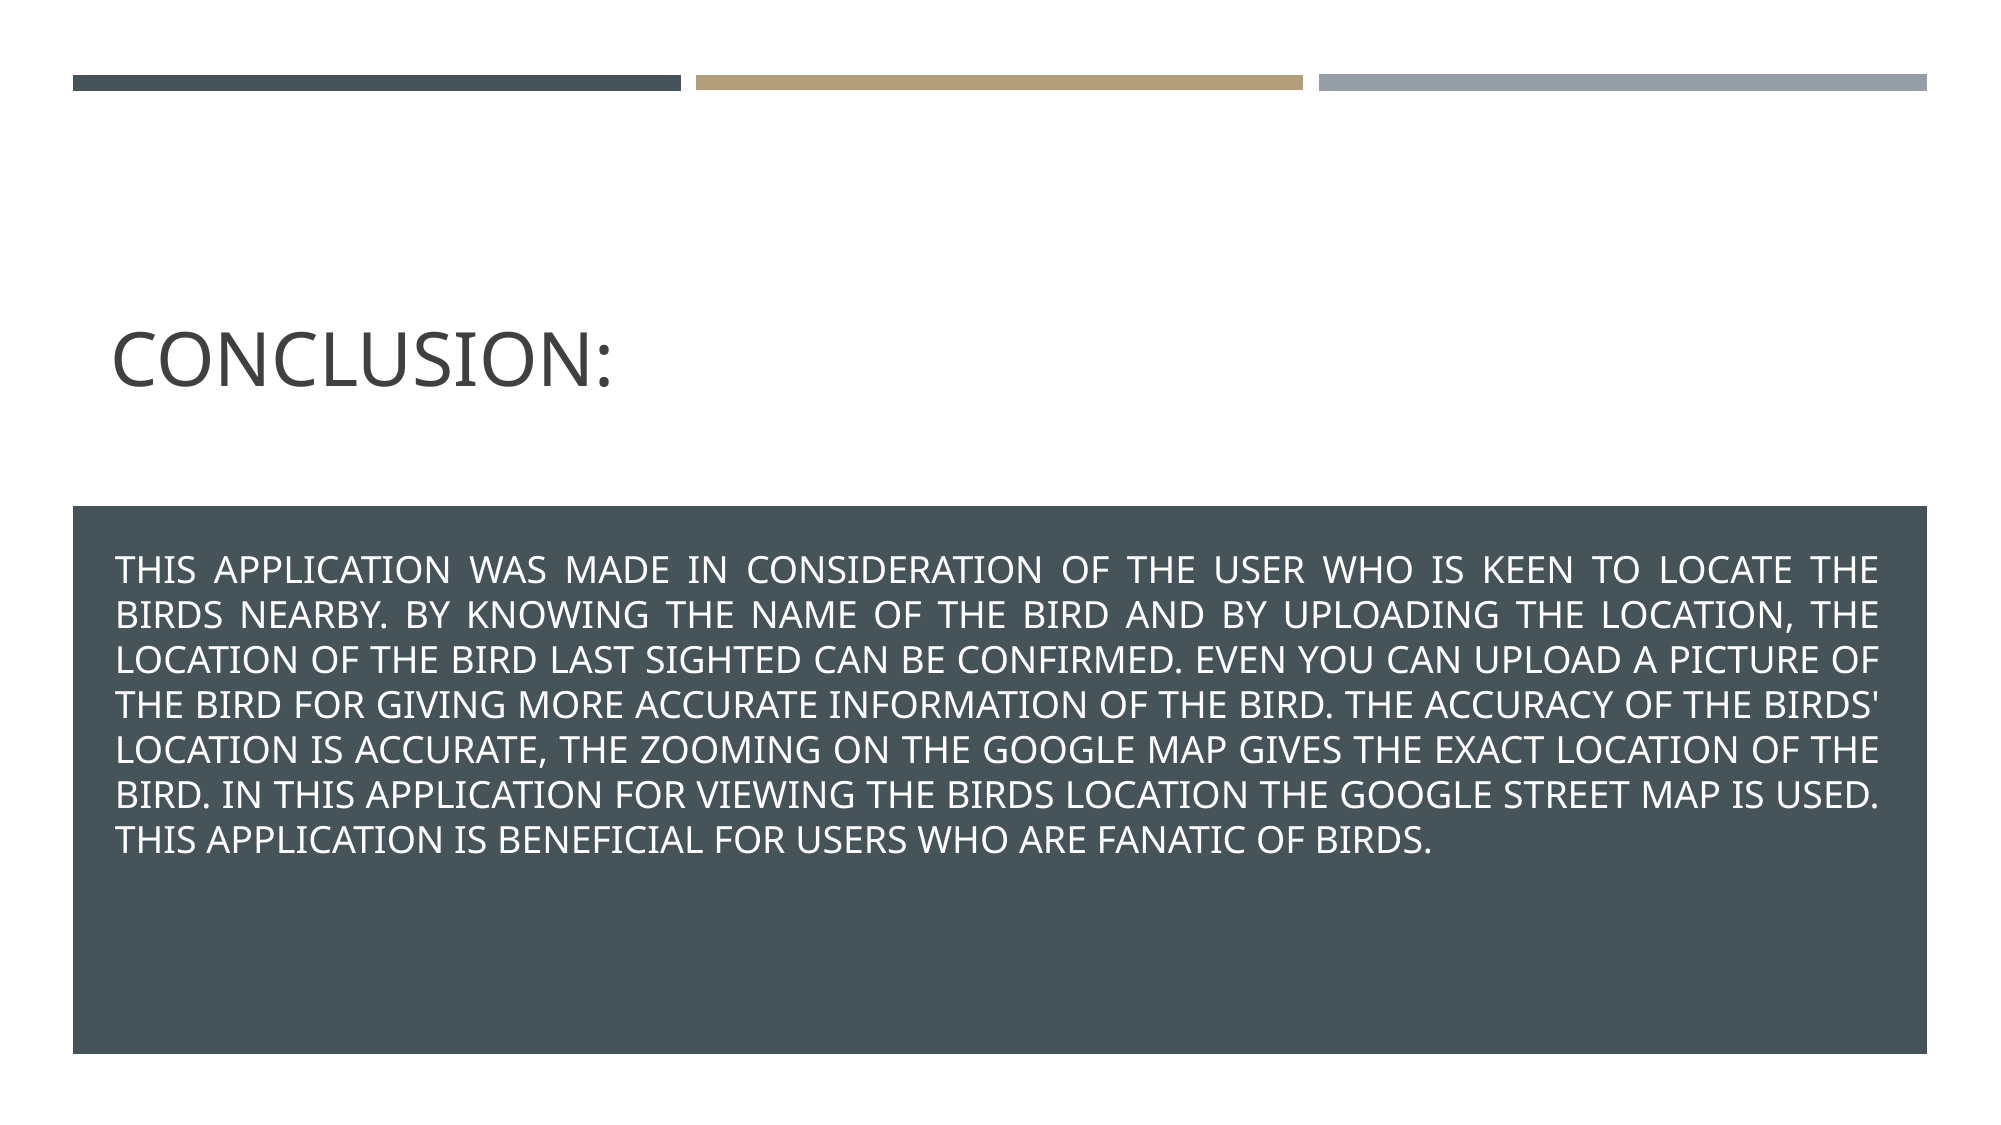

# Conclusion:
This application was made in consideration of the user who is keen to locate the birds nearby. By knowing the name of the bird and by uploading the location, the location of the bird last sighted can be confirmed. Even you can upload a picture of the bird for giving more accurate information of the bird. The accuracy of the birds' location is accurate, the zooming on the google map gives the exact location of the bird. In this application for viewing the birds location the google street map is used. This Application is beneficial for users who are fanatic of birds.